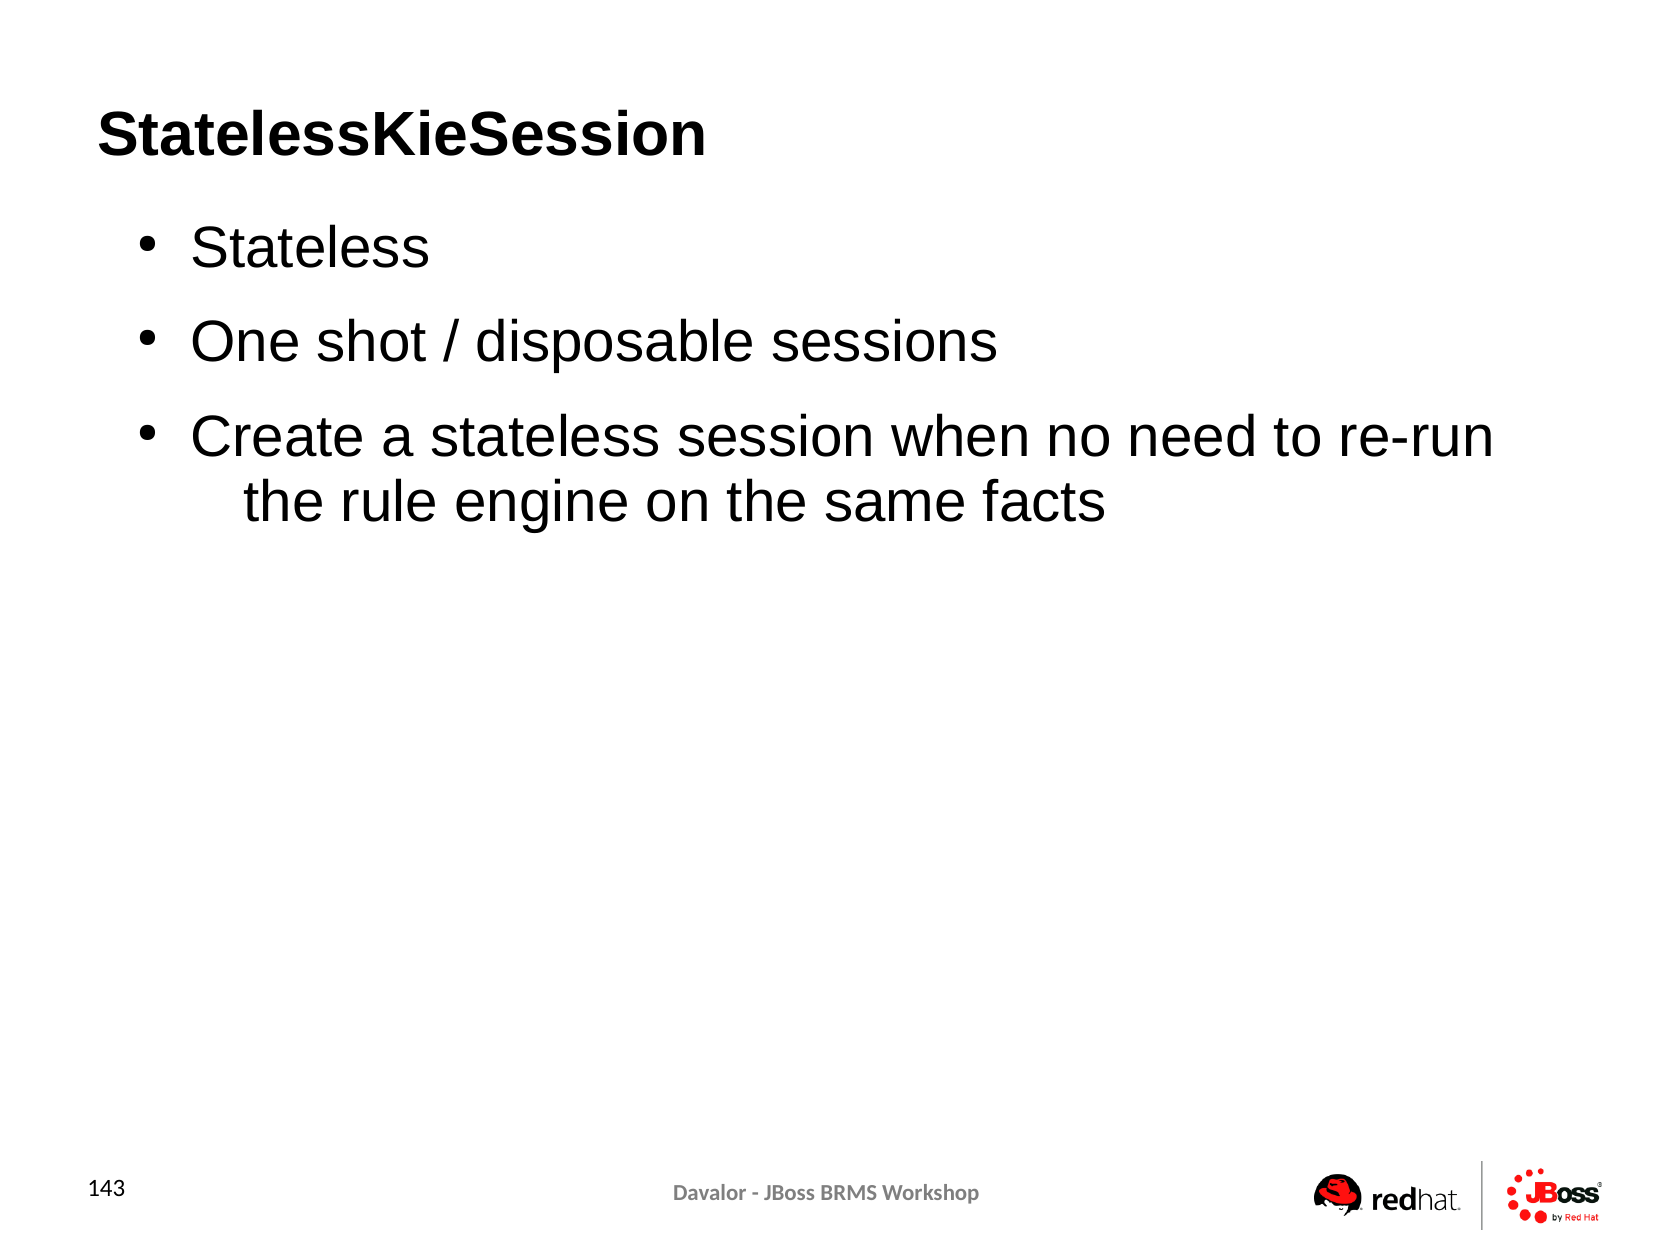

# StatelessKieSession
Stateless
One shot / disposable sessions
Create a stateless session when no need to re-run the rule engine on the same facts